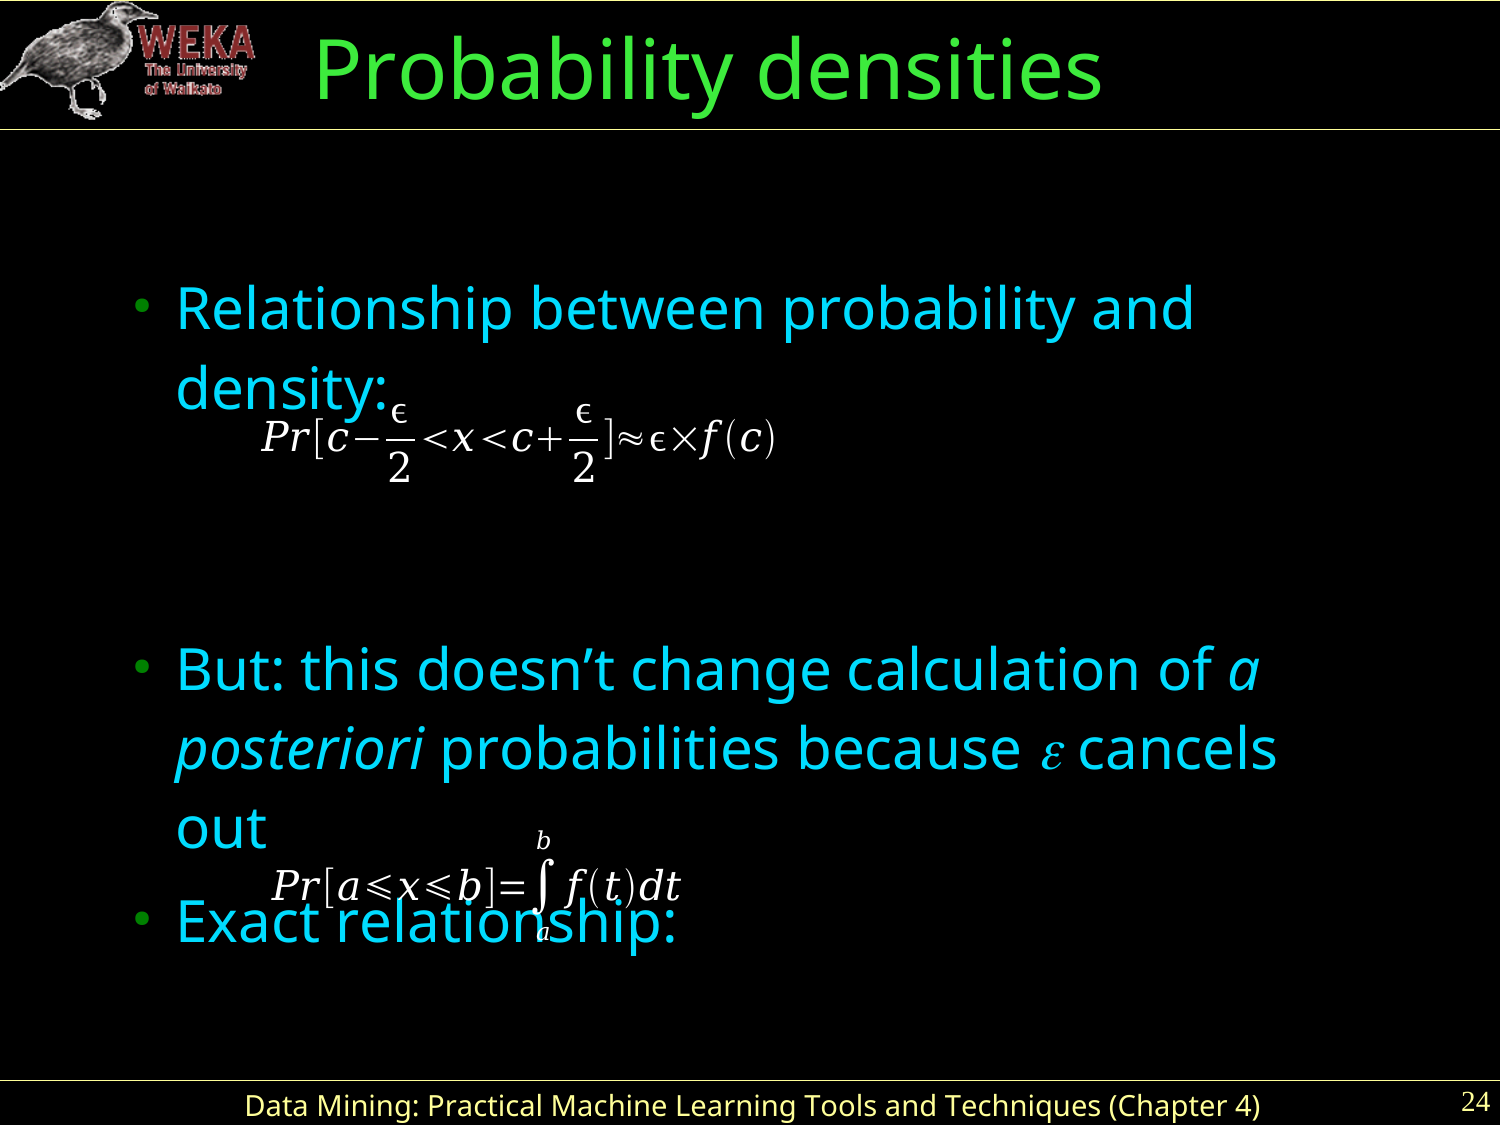

# Probability densities
Relationship between probability and density:
But: this doesn’t change calculation of a posteriori probabilities because  cancels out
Exact relationship:
Data Mining: Practical Machine Learning Tools and Techniques (Chapter 4)
24